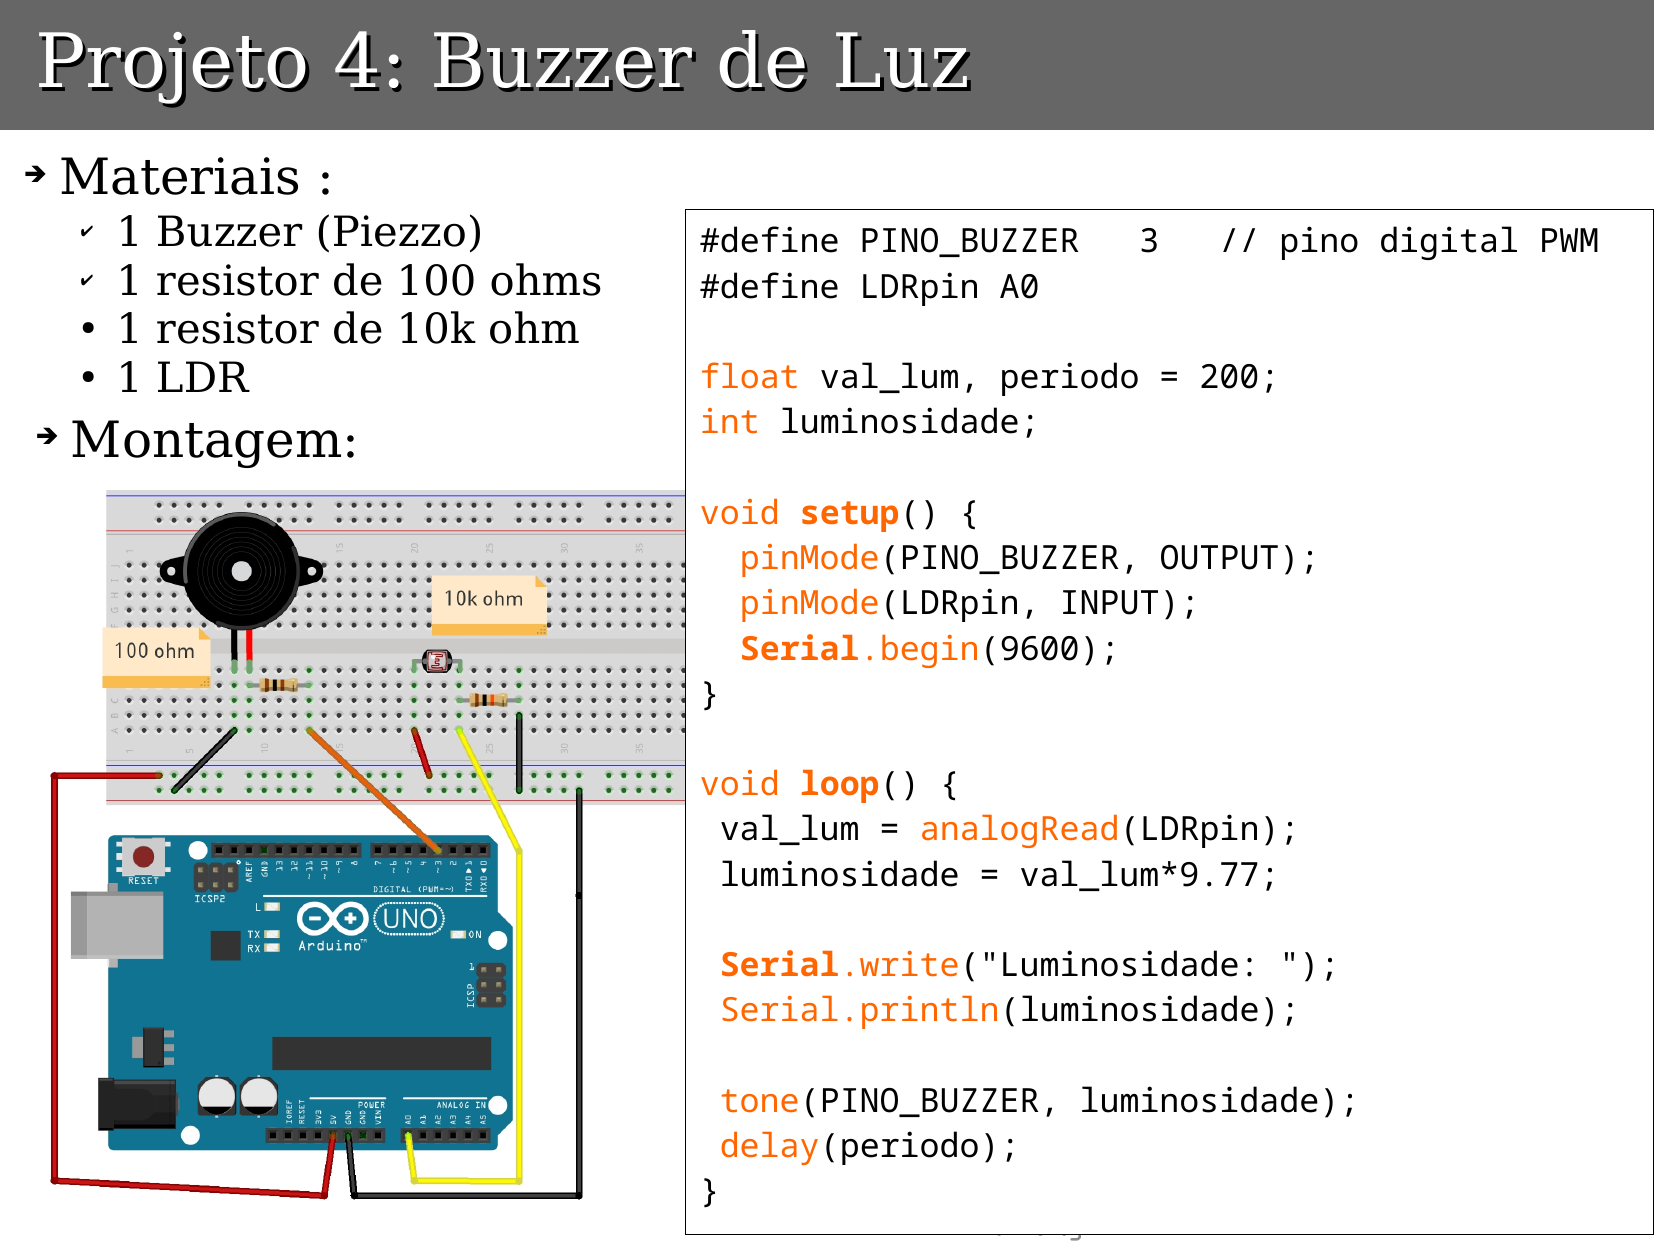

# Projeto 4: Buzzer de Luz
Materiais :
1 Buzzer (Piezzo)
1 resistor de 100 ohms
1 resistor de 10k ohm
1 LDR
#define PINO_BUZZER 3 // pino digital PWM
#define LDRpin A0
float val_lum, periodo = 200;
int luminosidade;
void setup() {
 pinMode(PINO_BUZZER, OUTPUT);
 pinMode(LDRpin, INPUT);
 Serial.begin(9600);
}
void loop() {
 val_lum = analogRead(LDRpin);
 luminosidade = val_lum*9.77;
 Serial.write("Luminosidade: ");
 Serial.println(luminosidade);
 tone(PINO_BUZZER, luminosidade);
 delay(periodo);
}
Montagem: